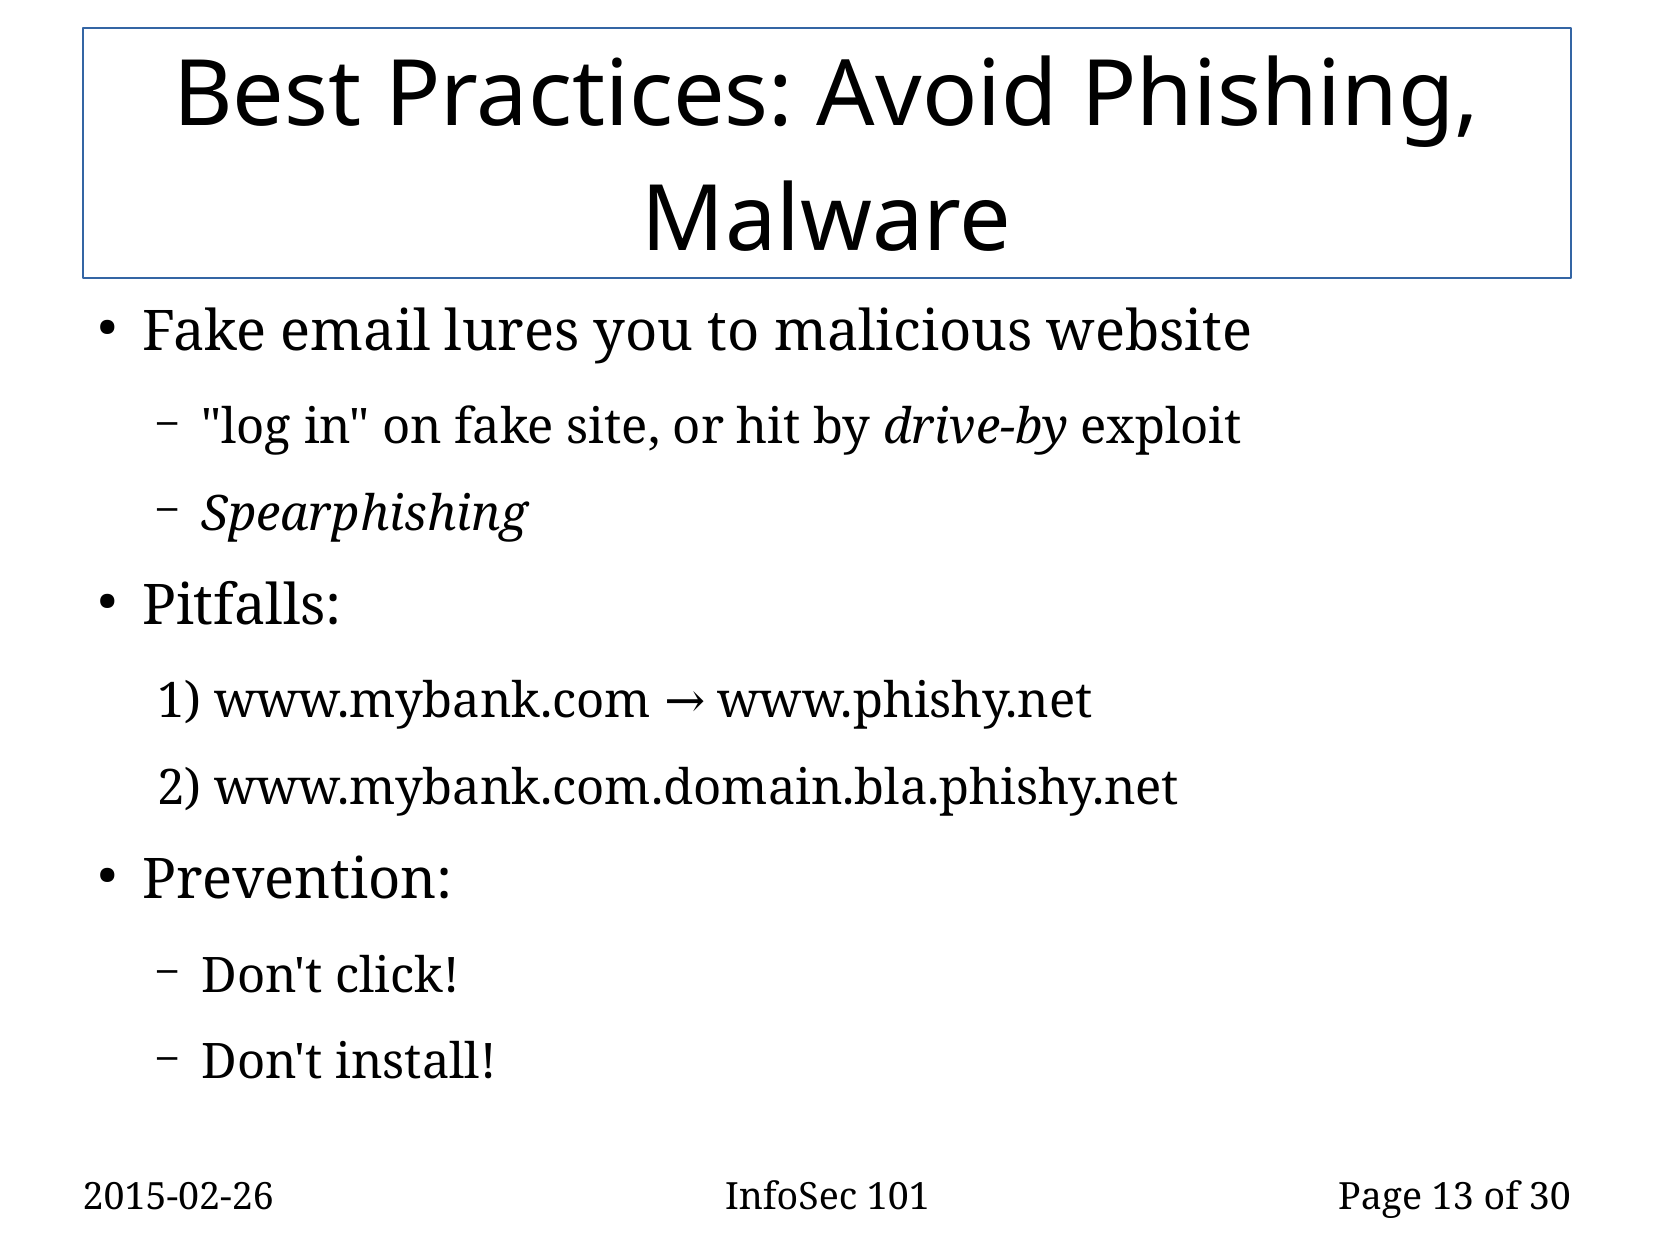

# Best Practices: Avoid Phishing, Malware
Fake email lures you to malicious website
"log in" on fake site, or hit by drive-by exploit
Spearphishing
Pitfalls:
 www.mybank.com → www.phishy.net
 www.mybank.com.domain.bla.phishy.net
Prevention:
Don't click!
Don't install!
2015-02-26
InfoSec 101
13